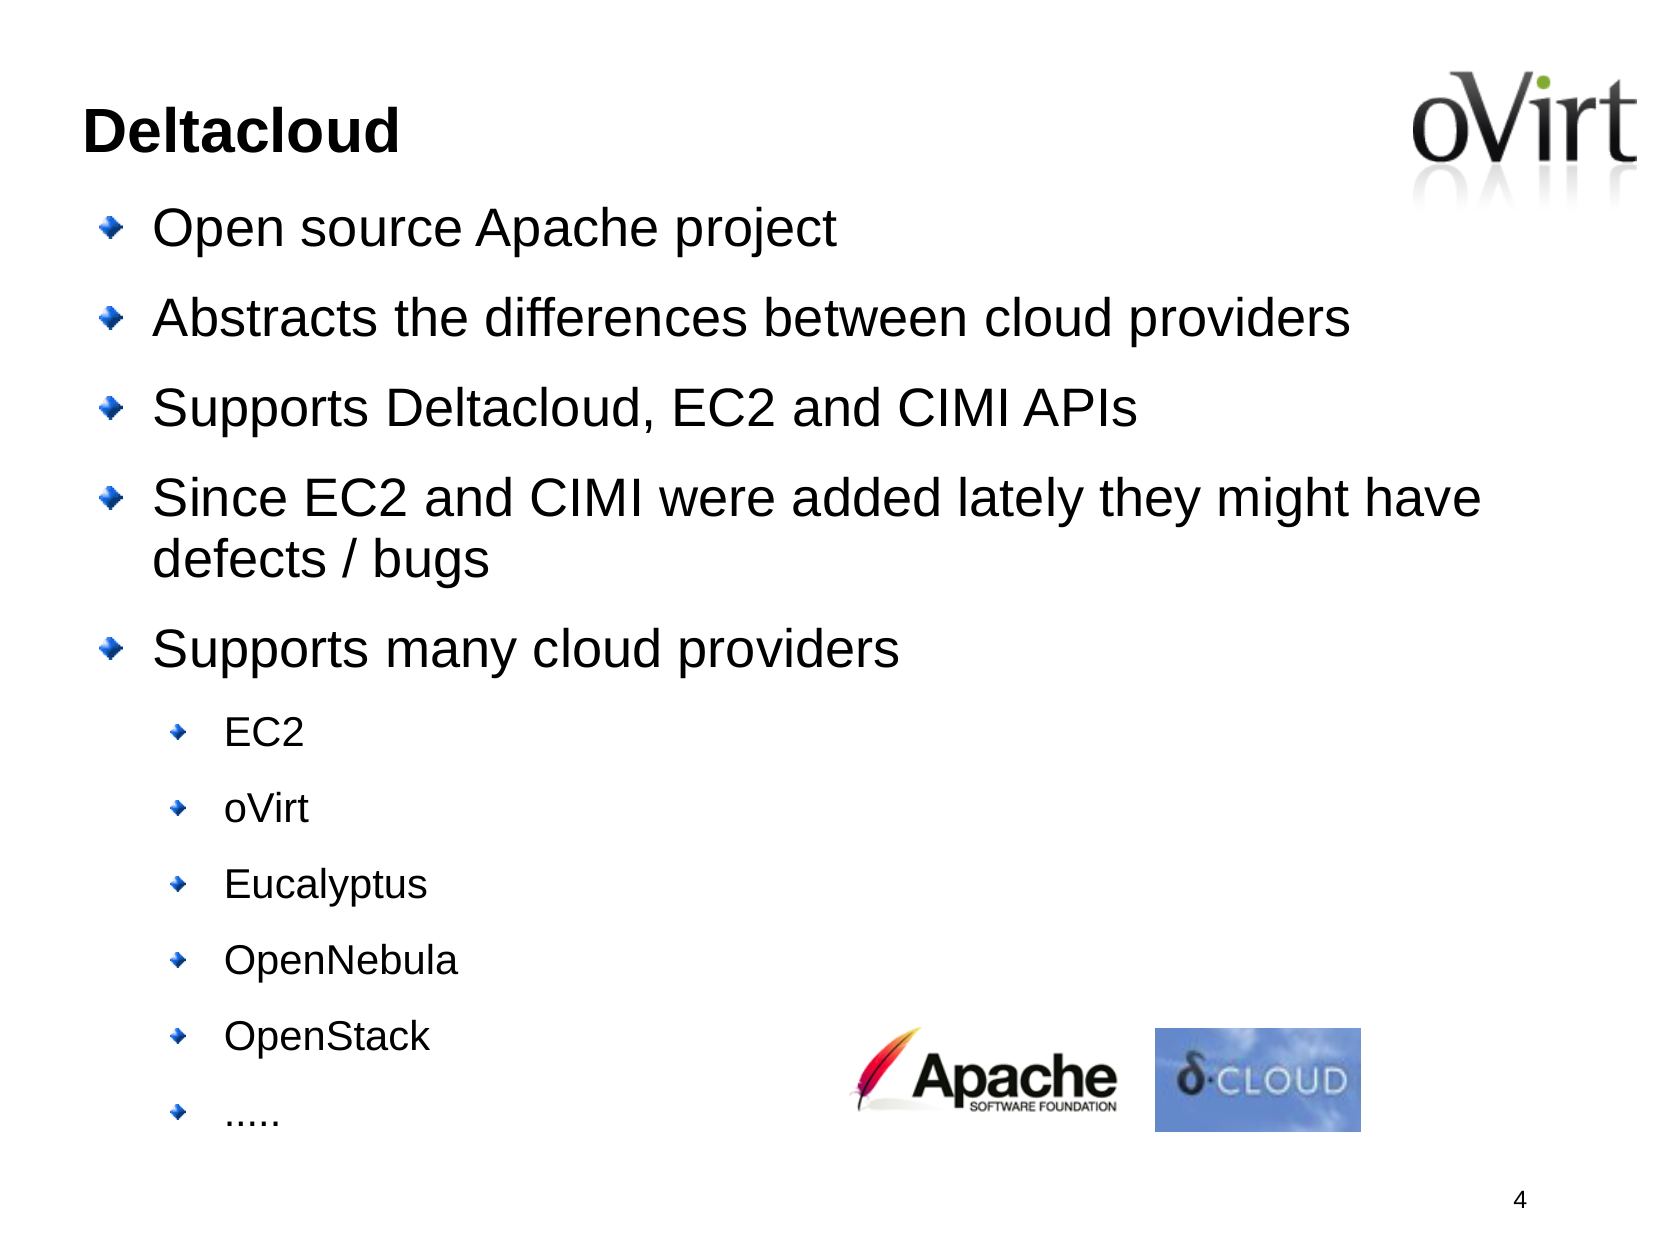

# Deltacloud
Open source Apache project
Abstracts the differences between cloud providers
Supports Deltacloud, EC2 and CIMI APIs
Since EC2 and CIMI were added lately they might have defects / bugs
Supports many cloud providers
EC2
oVirt
Eucalyptus
OpenNebula
OpenStack
.....